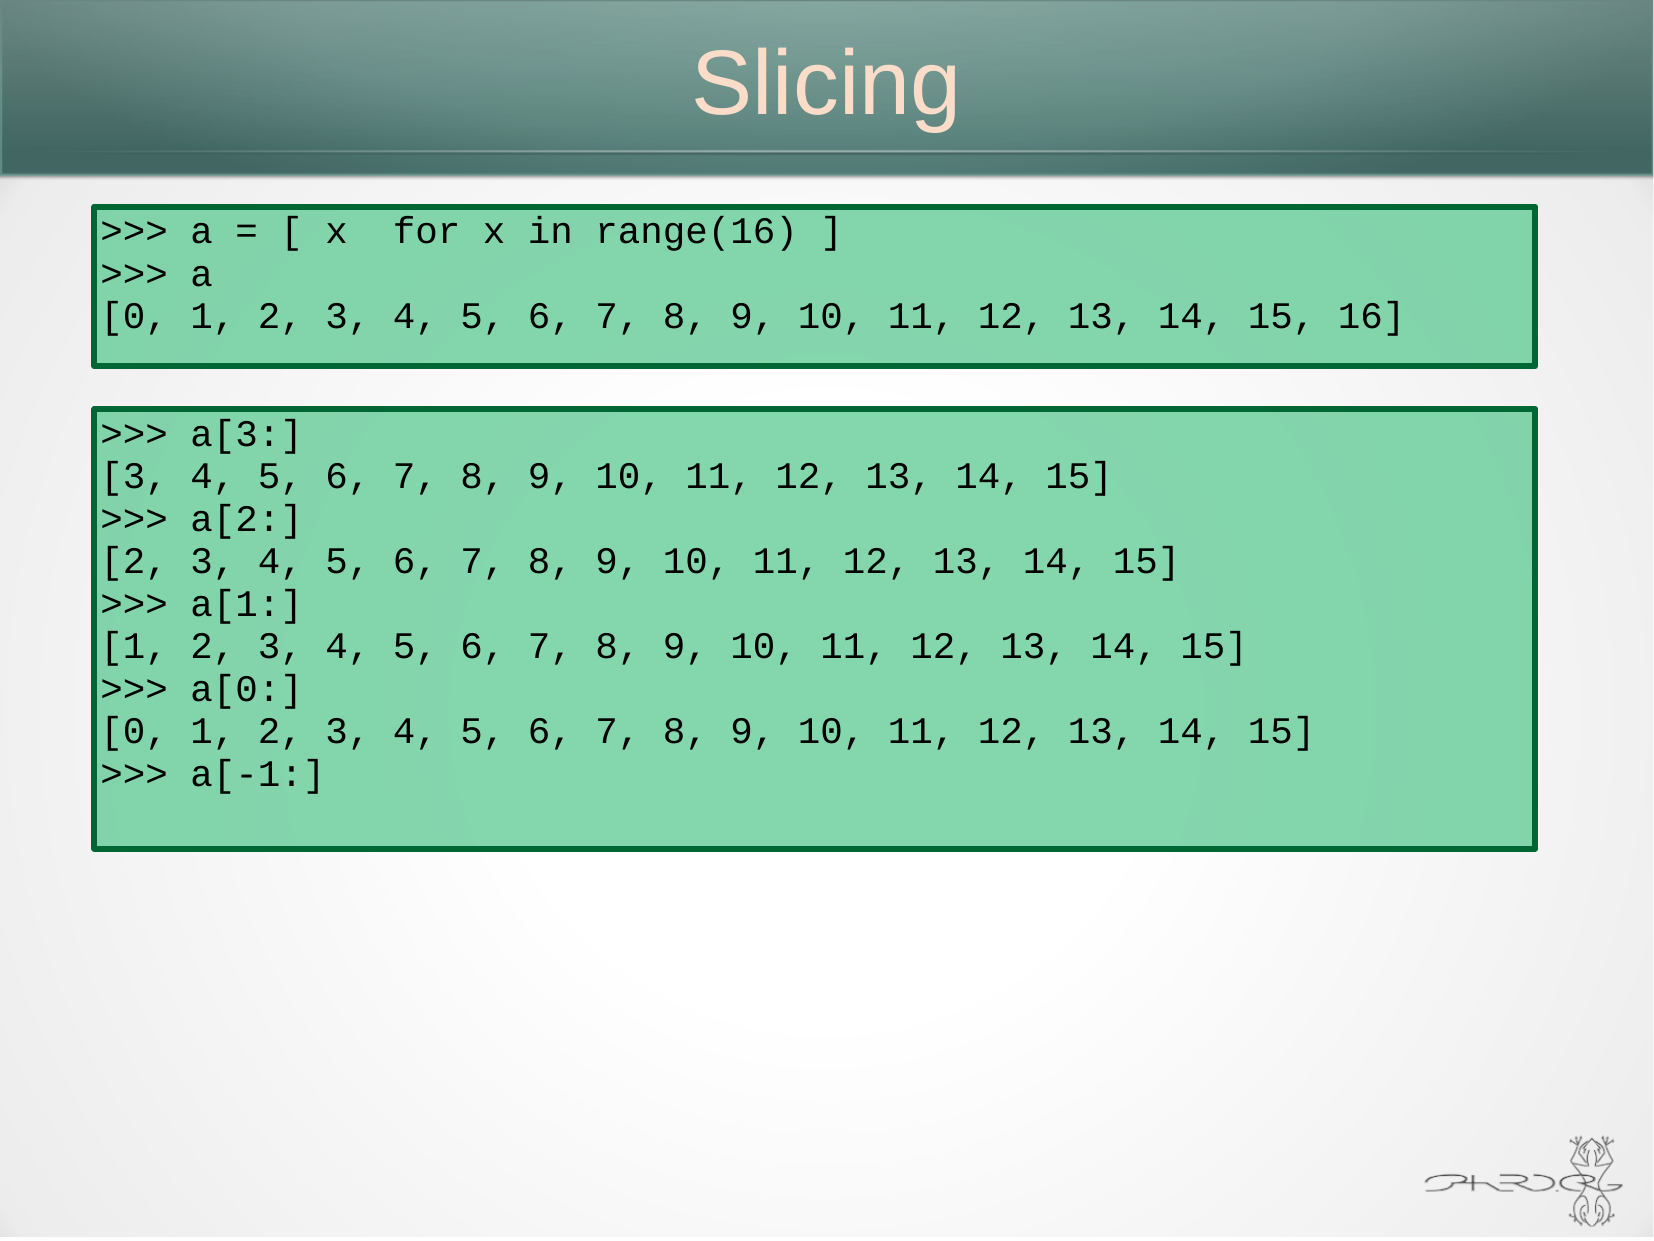

# Slicing
>>> a = [ x for x in range(16) ]
>>> a
[0, 1, 2, 3, 4, 5, 6, 7, 8, 9, 10, 11, 12, 13, 14, 15, 16]
>>> a[3:]
[3, 4, 5, 6, 7, 8, 9, 10, 11, 12, 13, 14, 15]
>>> a[2:]
[2, 3, 4, 5, 6, 7, 8, 9, 10, 11, 12, 13, 14, 15]
>>> a[1:]
[1, 2, 3, 4, 5, 6, 7, 8, 9, 10, 11, 12, 13, 14, 15]
>>> a[0:]
[0, 1, 2, 3, 4, 5, 6, 7, 8, 9, 10, 11, 12, 13, 14, 15]
>>> a[-1:]